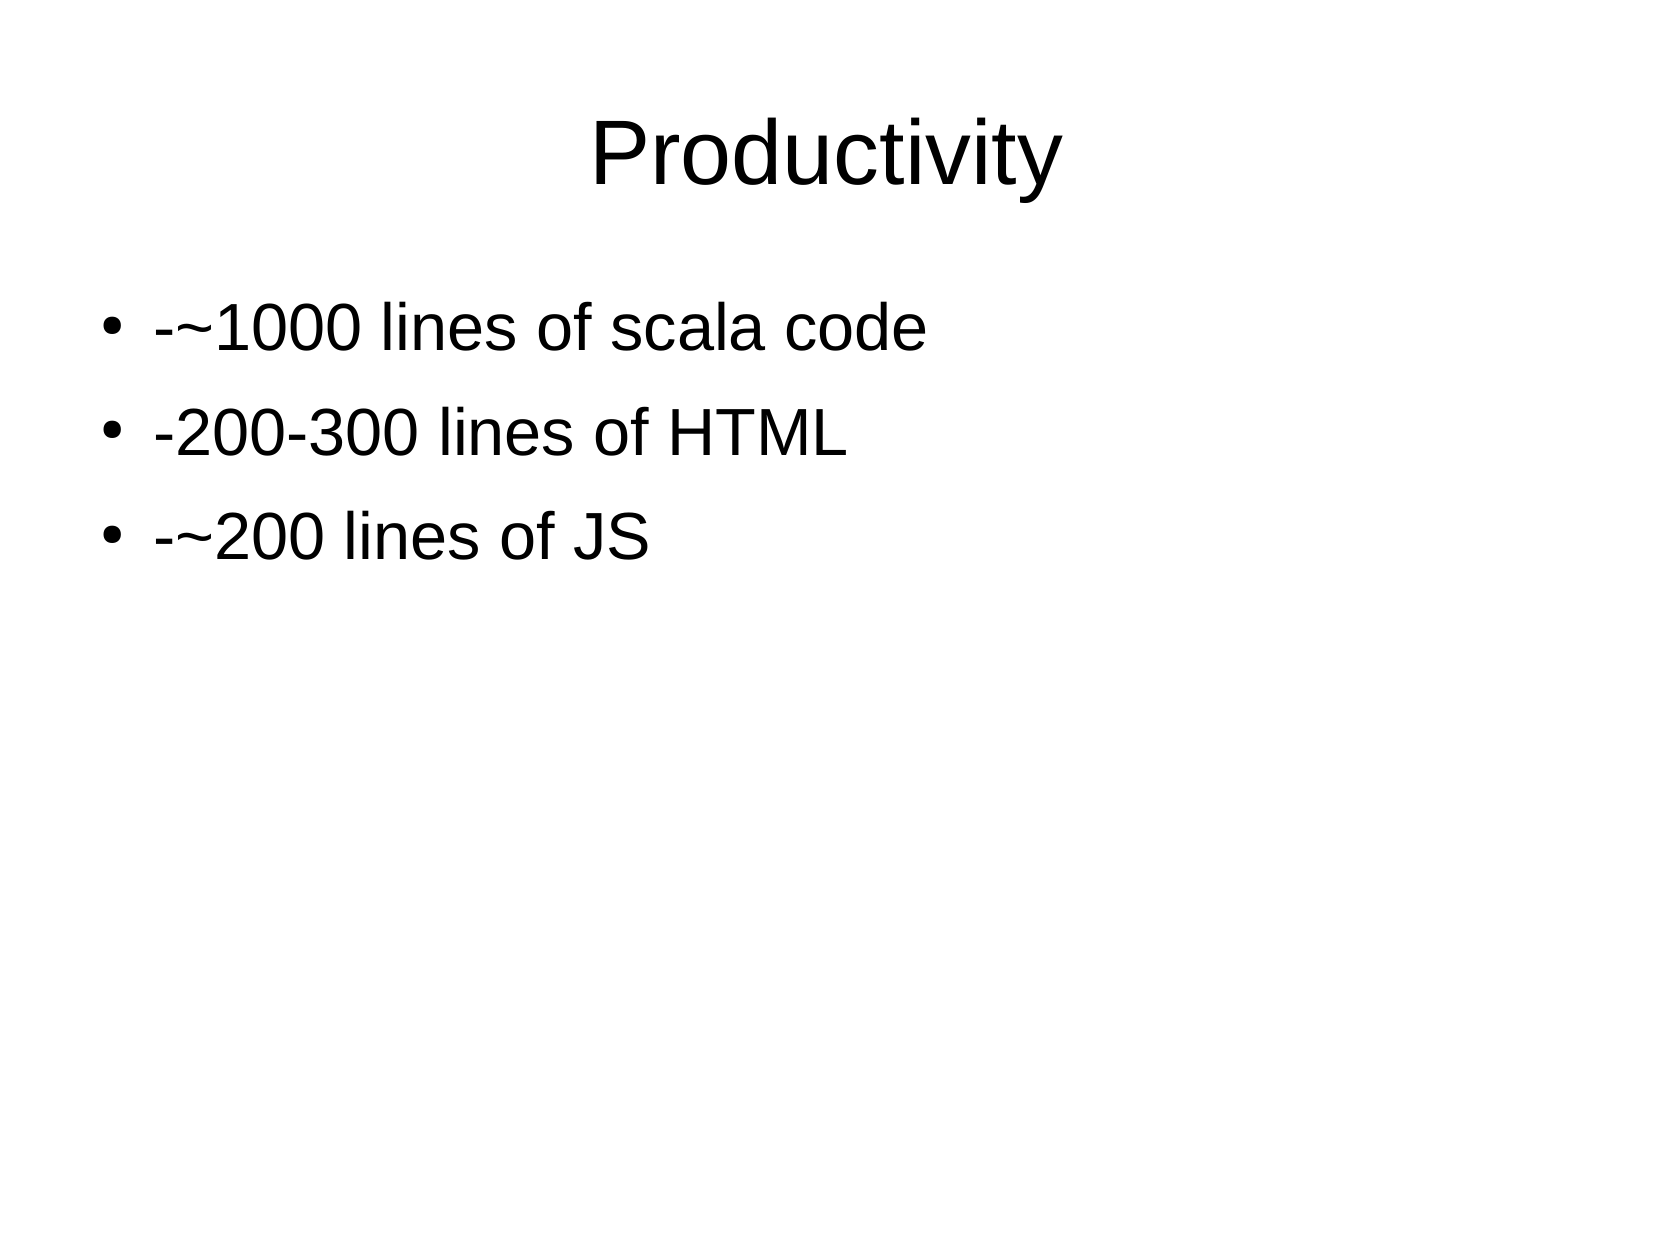

# Productivity
-~1000 lines of scala code
-200-300 lines of HTML
-~200 lines of JS